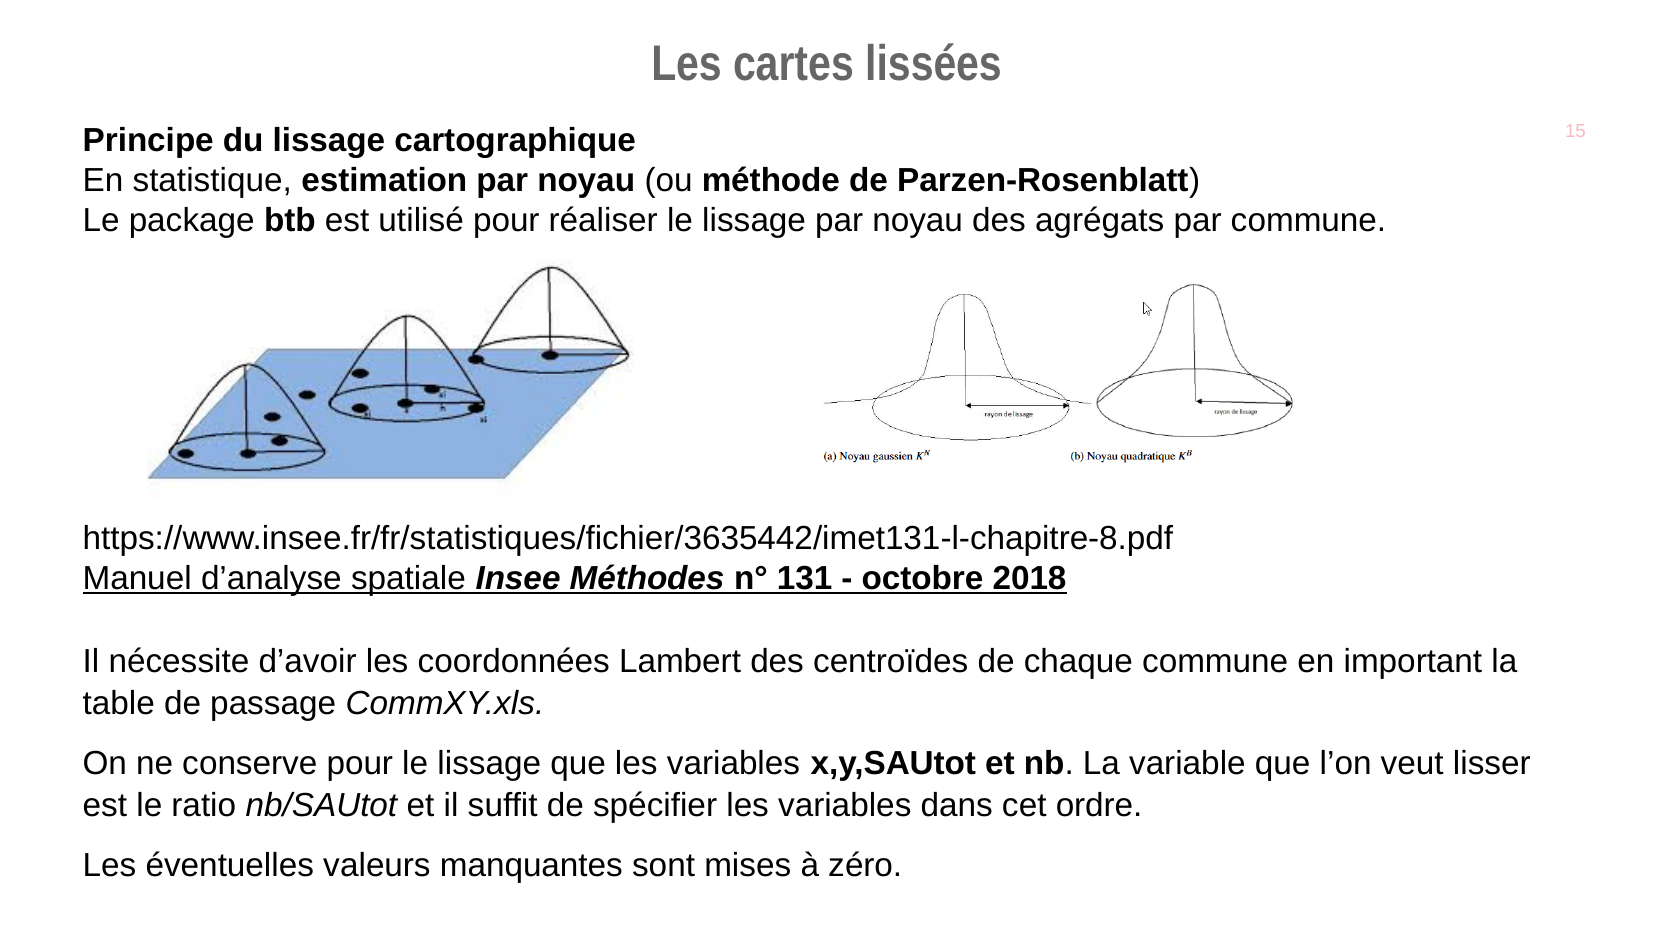

# Les cartes lissées
Principe du lissage cartographique
En statistique, estimation par noyau (ou méthode de Parzen-Rosenblatt)
Le package btb est utilisé pour réaliser le lissage par noyau des agrégats par commune.
https://www.insee.fr/fr/statistiques/fichier/3635442/imet131-l-chapitre-8.pdf
Manuel d’analyse spatiale Insee Méthodes n° 131 - octobre 2018
Il nécessite d’avoir les coordonnées Lambert des centroïdes de chaque commune en important la table de passage CommXY.xls.
On ne conserve pour le lissage que les variables x,y,SAUtot et nb. La variable que l’on veut lisser est le ratio nb/SAUtot et il suffit de spécifier les variables dans cet ordre.
Les éventuelles valeurs manquantes sont mises à zéro.